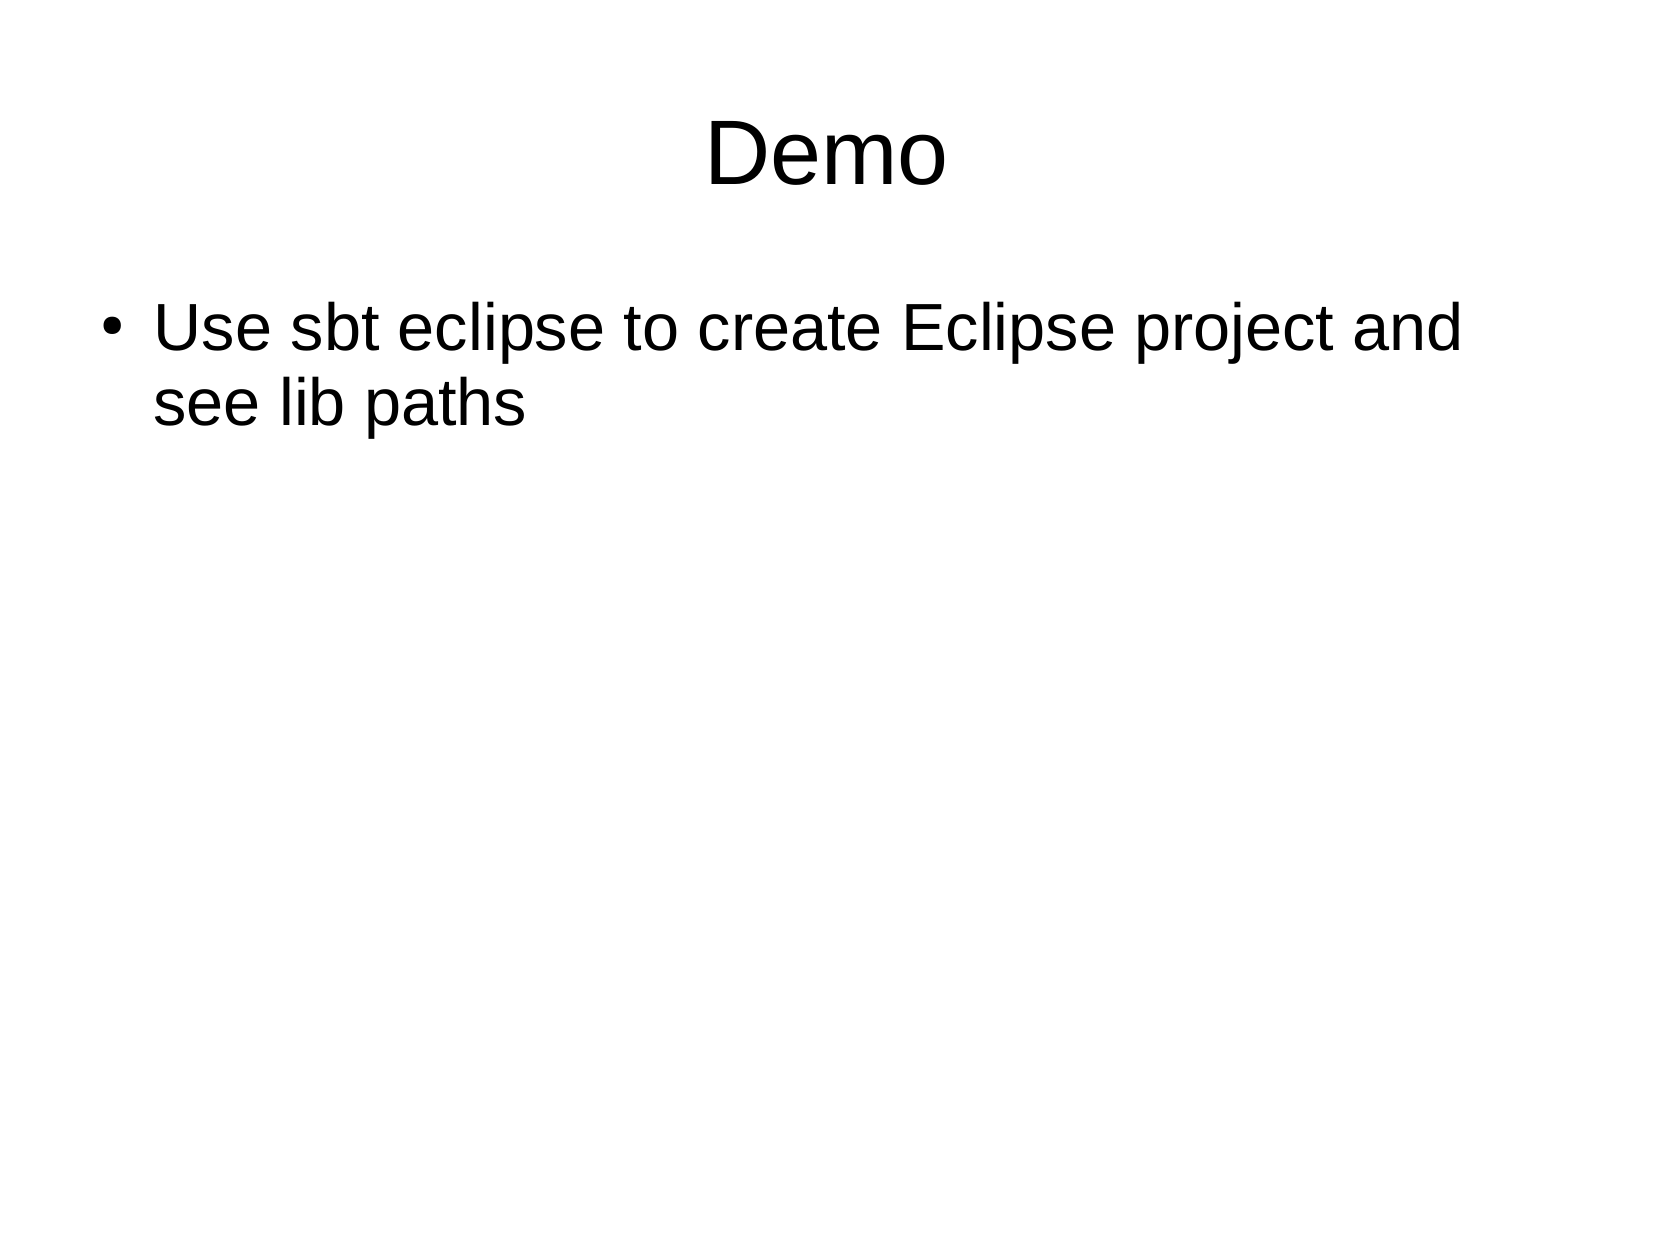

# Demo
Use sbt eclipse to create Eclipse project and see lib paths